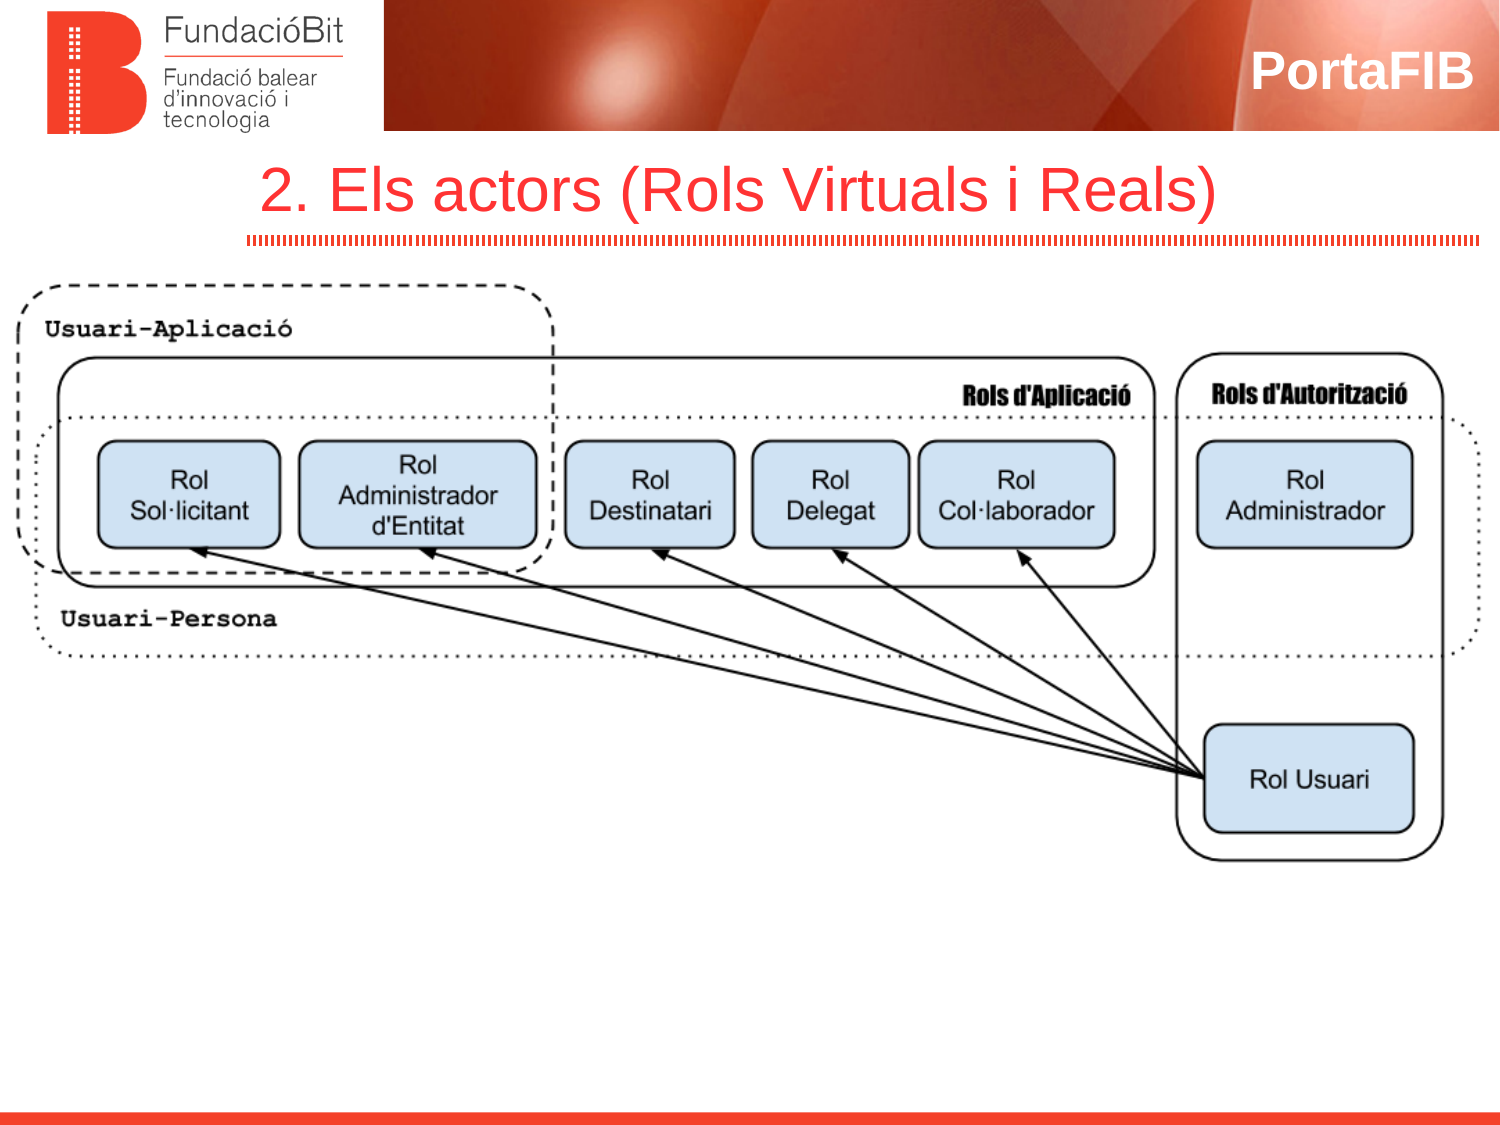

# PortaFIB
 2. Els actors (Rols Virtuals i Reals)